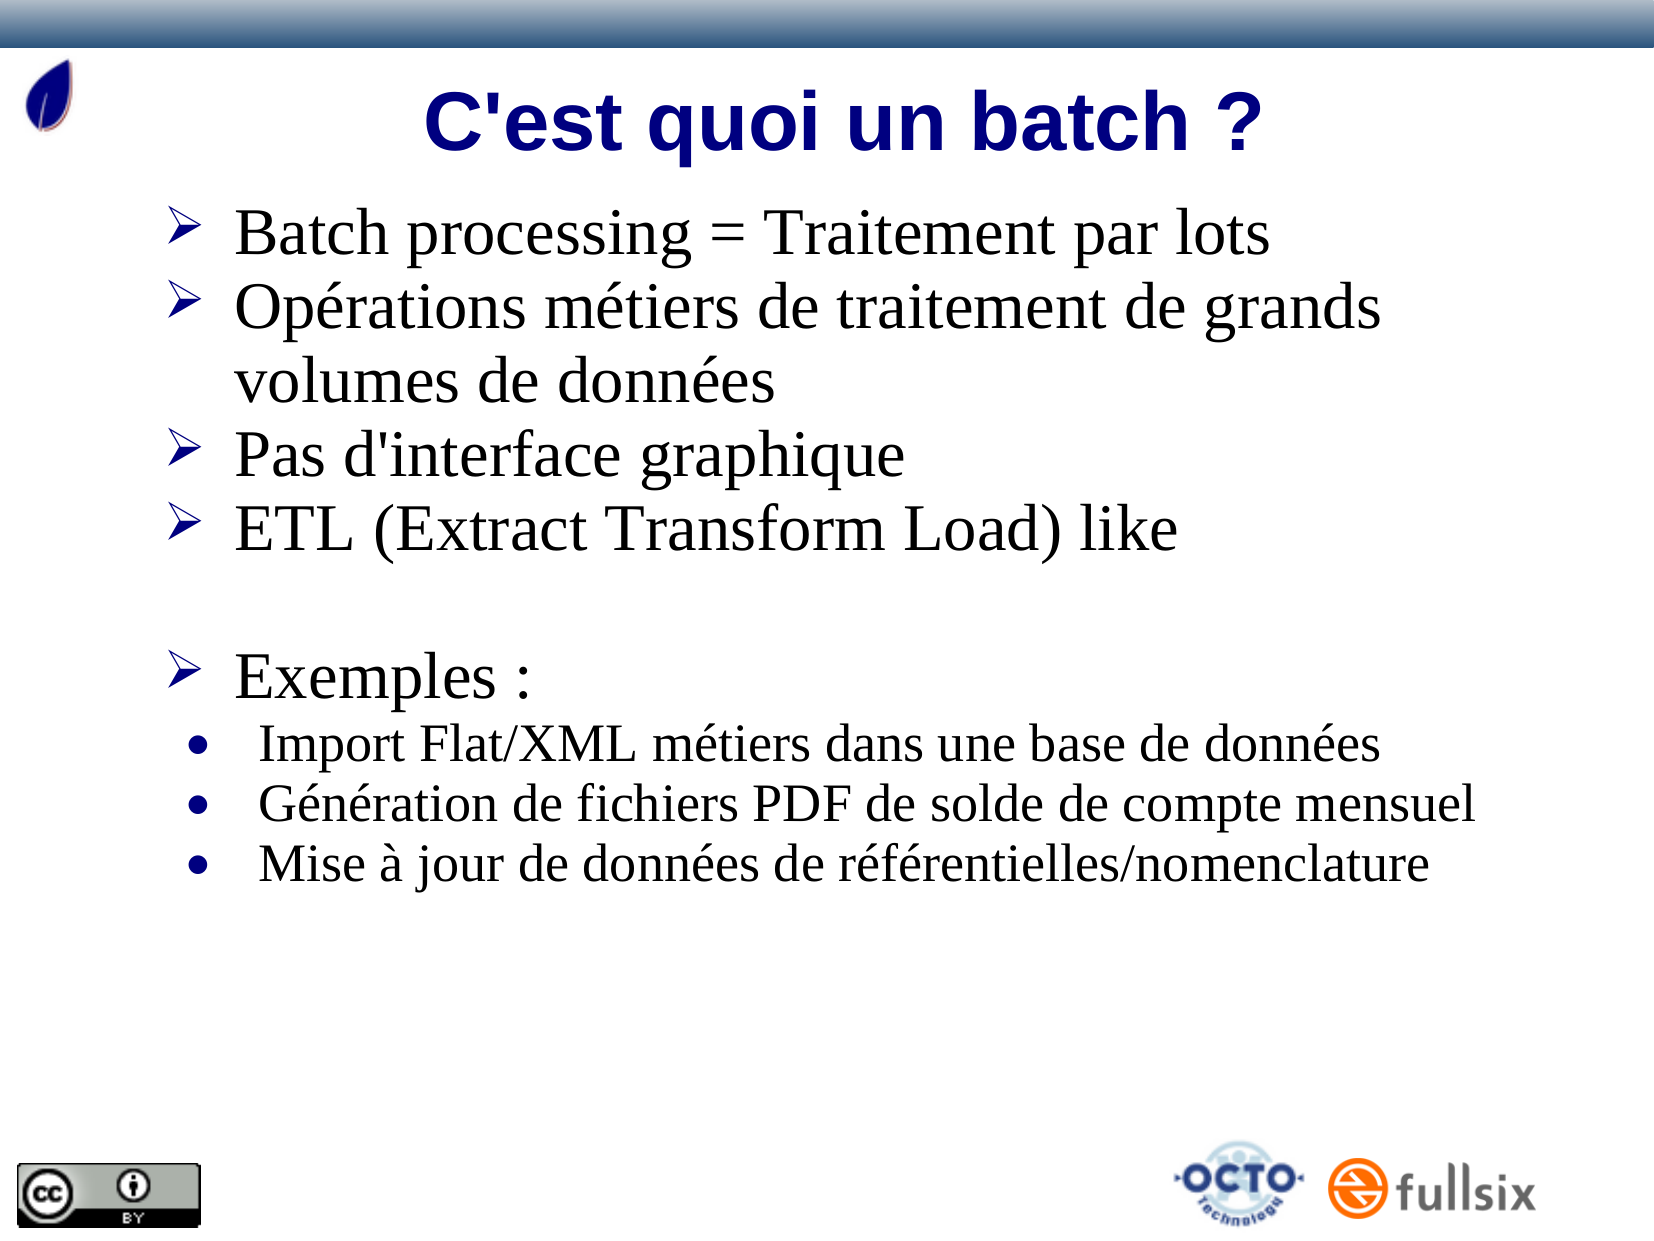

# C'est quoi un batch ?
Batch processing = Traitement par lots
Opérations métiers de traitement de grands volumes de données
Pas d'interface graphique
ETL (Extract Transform Load) like
Exemples :
Import Flat/XML métiers dans une base de données
Génération de fichiers PDF de solde de compte mensuel
Mise à jour de données de référentielles/nomenclature